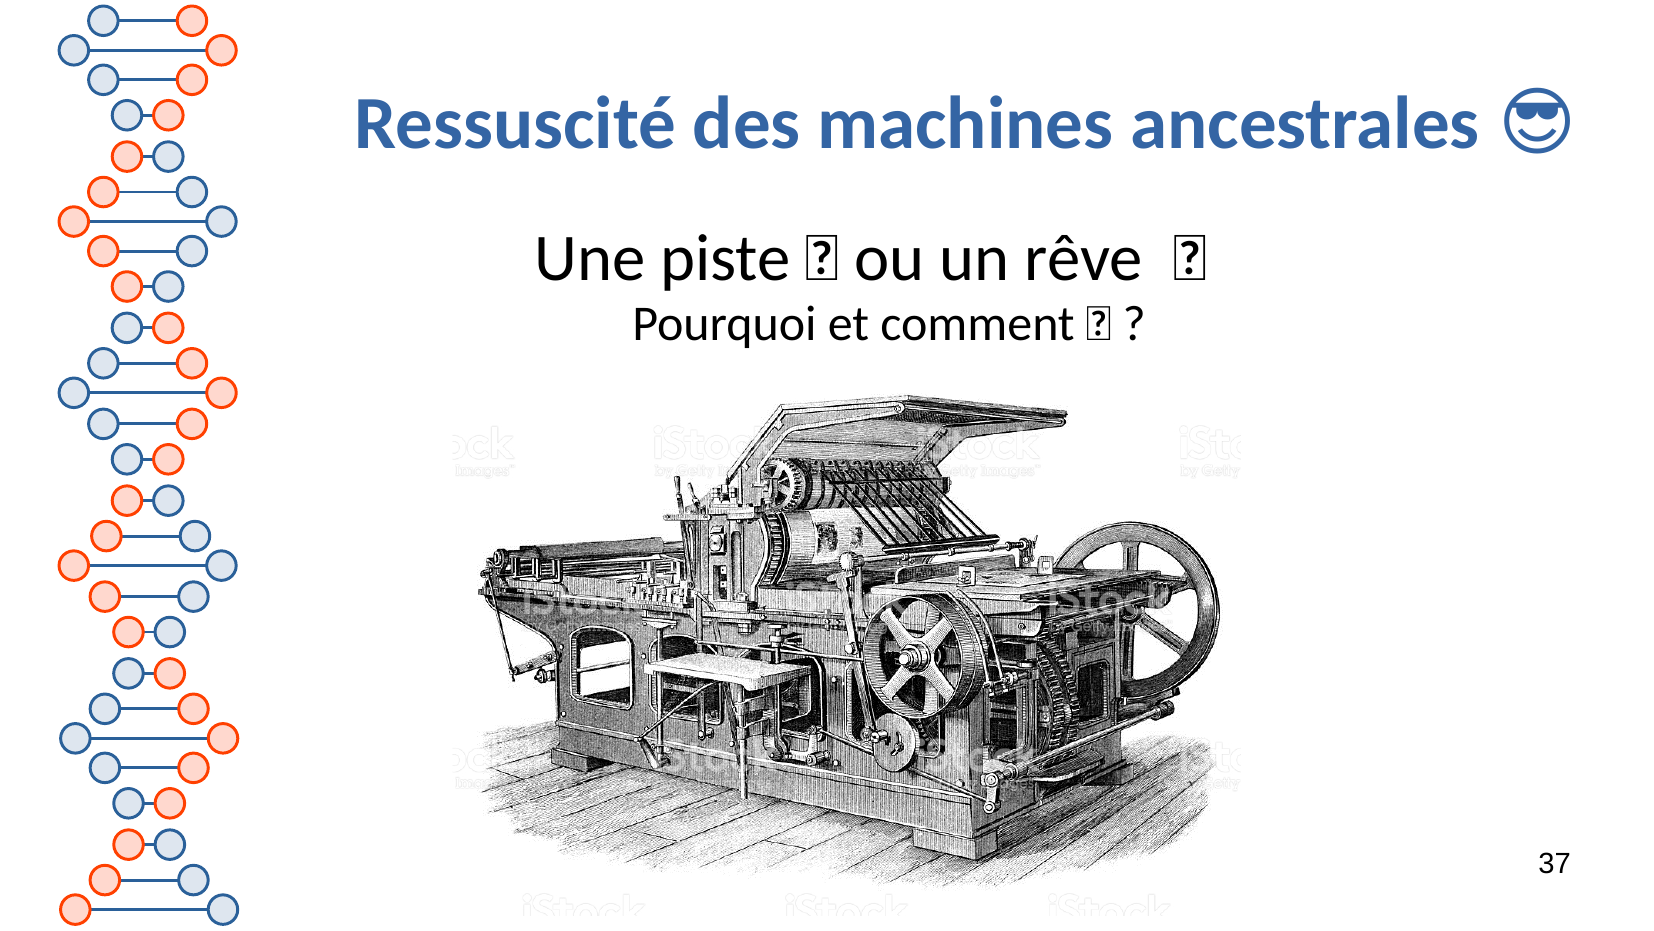

# Ressuscité des machines ancestrales 😎
Une piste 🧐 ou un rêve 👼
Pourquoi et comment 🤔 ?
37